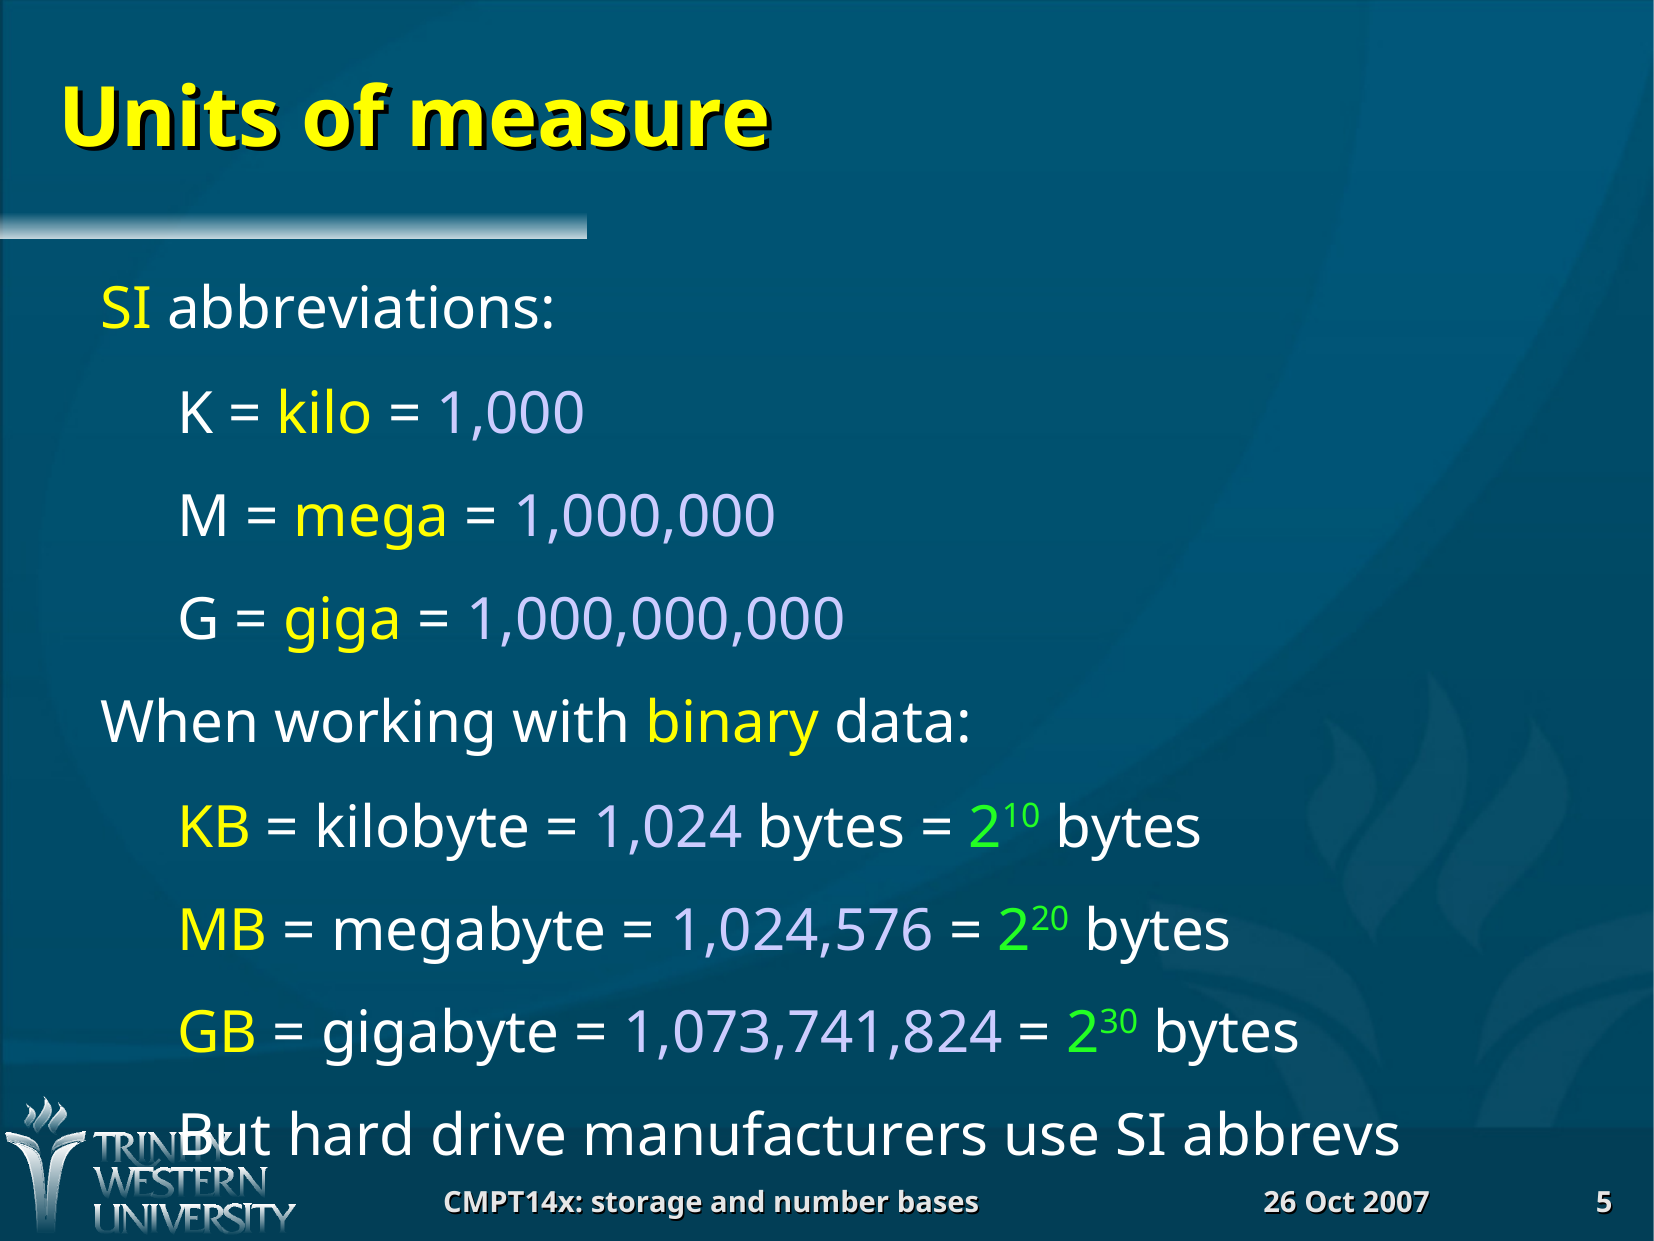

# Units of measure
SI abbreviations:
K = kilo = 1,000
M = mega = 1,000,000
G = giga = 1,000,000,000
When working with binary data:
KB = kilobyte = 1,024 bytes = 210 bytes
MB = megabyte = 1,024,576 = 220 bytes
GB = gigabyte = 1,073,741,824 = 230 bytes
But hard drive manufacturers use SI abbrevs
CMPT14x: storage and number bases
26 Oct 2007
5